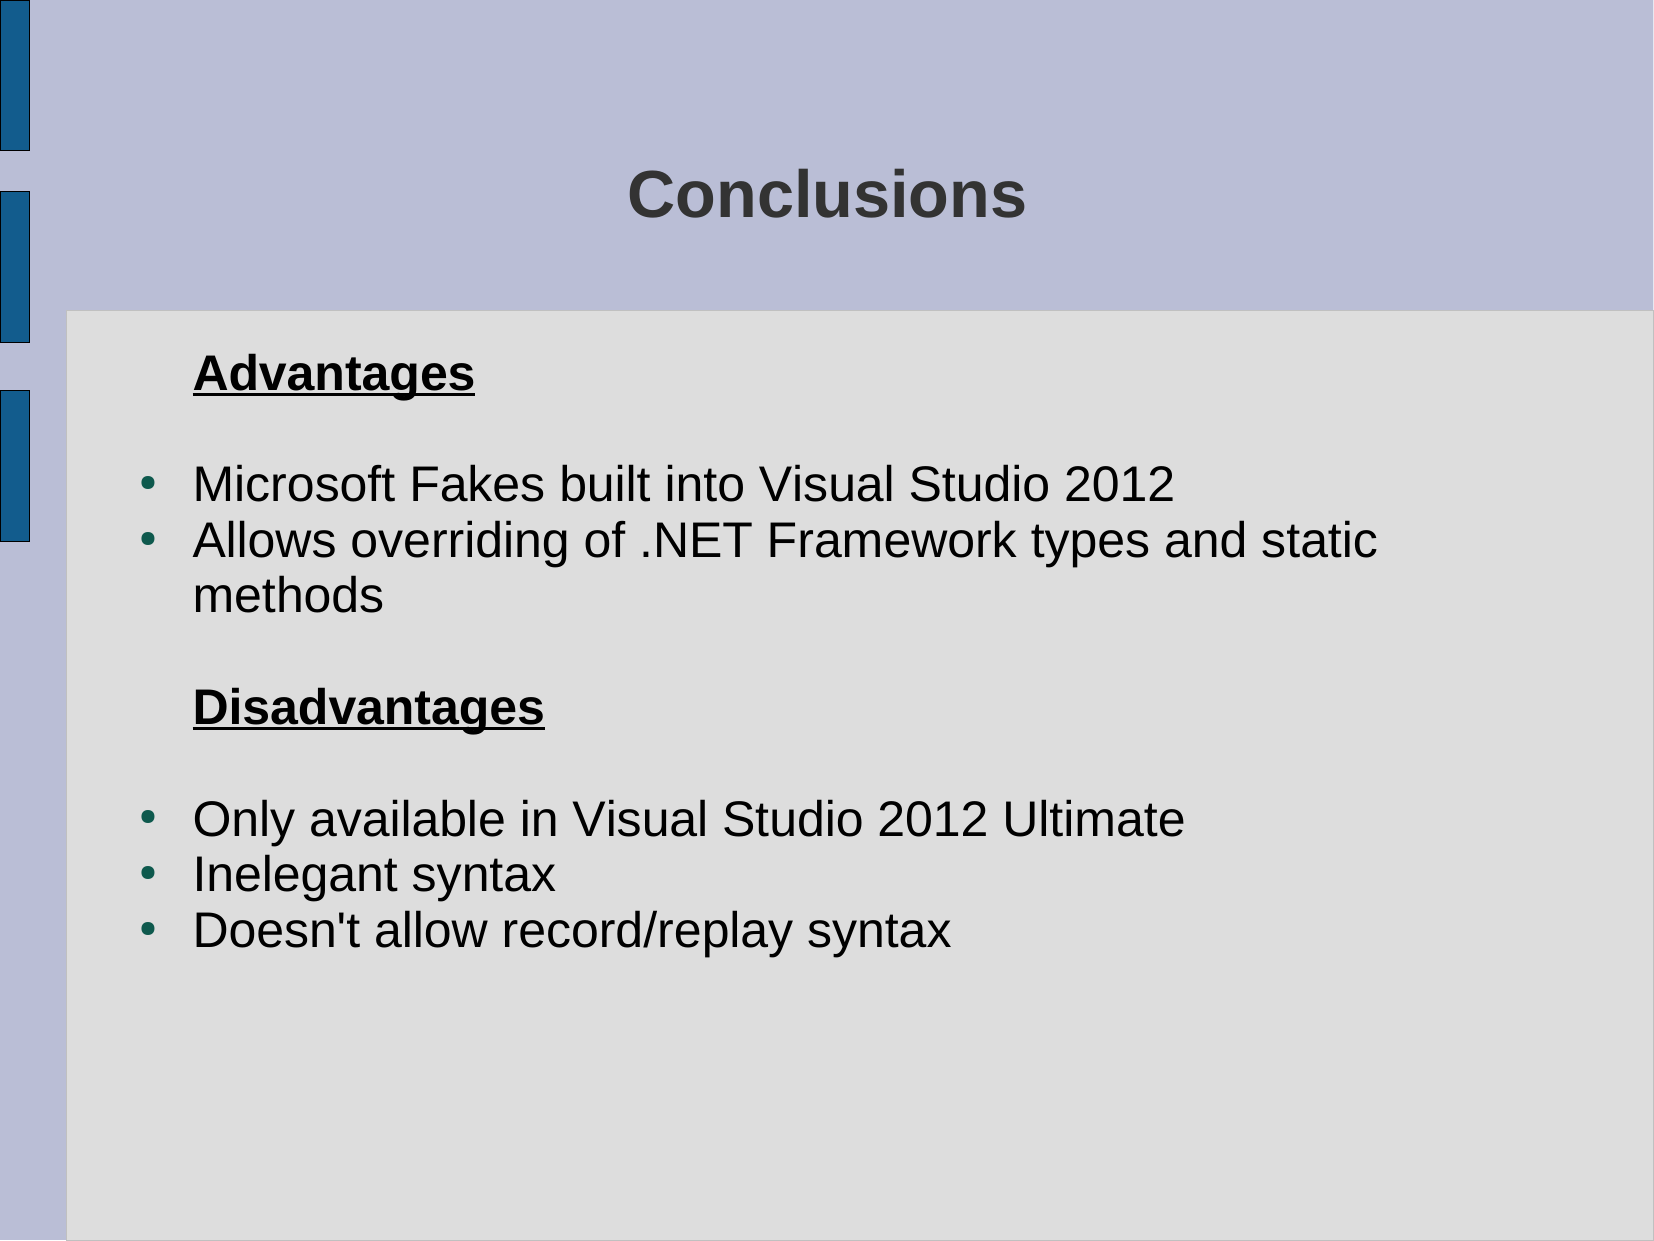

# Conclusions
Advantages
Microsoft Fakes built into Visual Studio 2012
Allows overriding of .NET Framework types and static methods
Disadvantages
Only available in Visual Studio 2012 Ultimate
Inelegant syntax
Doesn't allow record/replay syntax